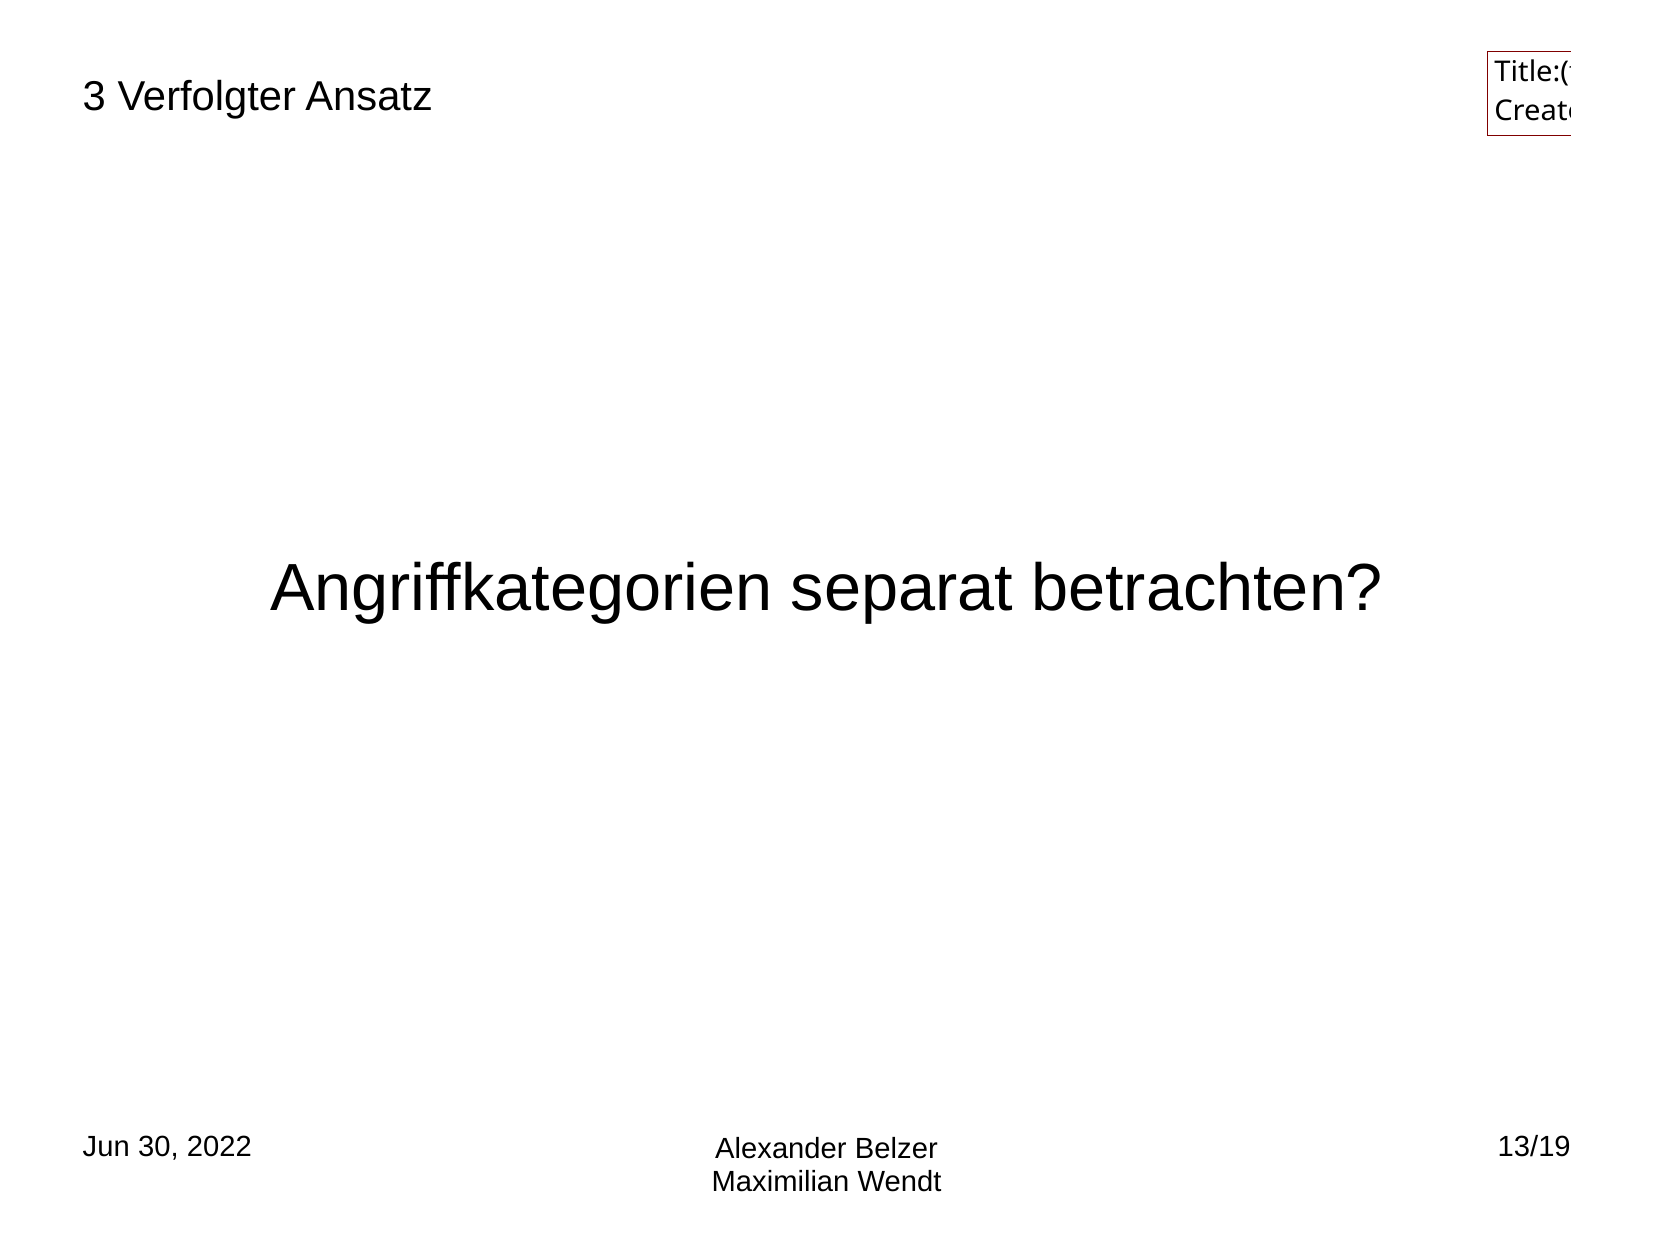

# 3 Verfolgter Ansatz
Angriffkategorien separat betrachten?
March 16 2022
13